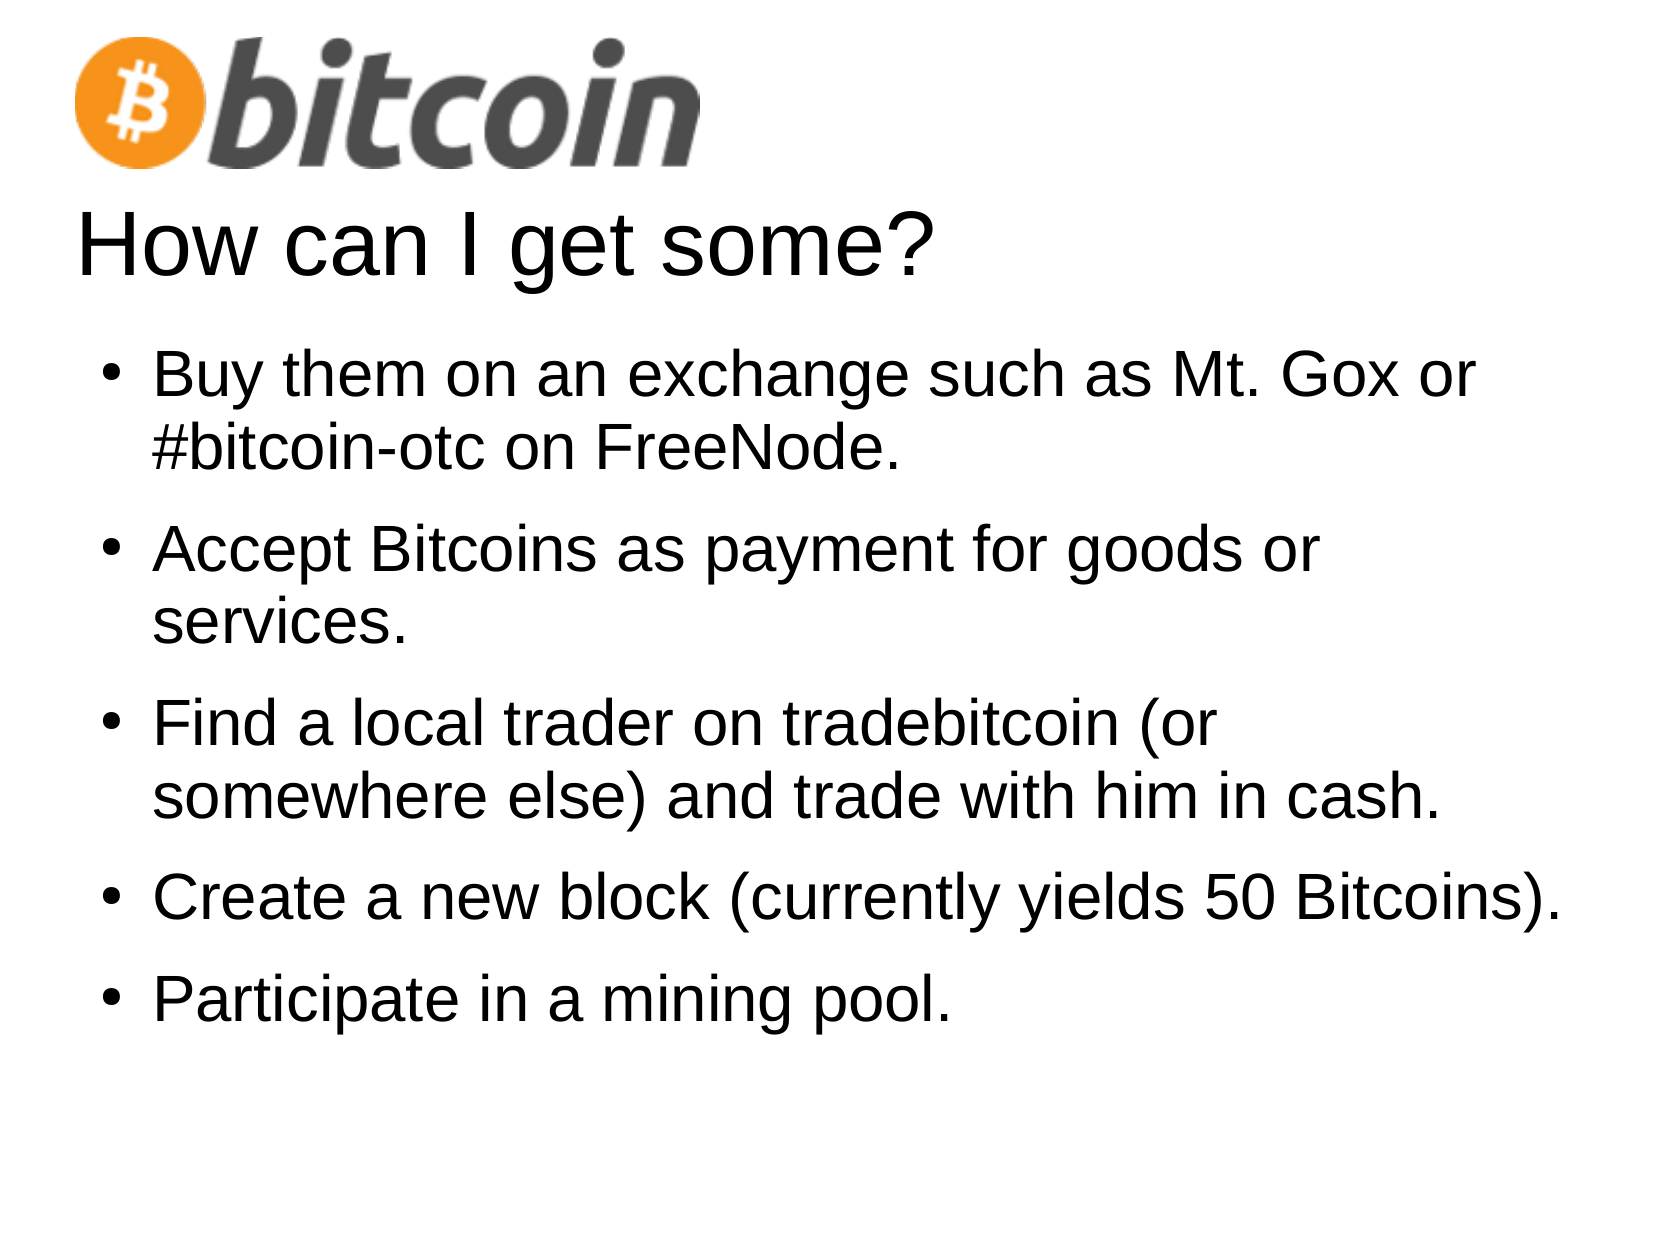

# How can I get some?
Buy them on an exchange such as Mt. Gox or #bitcoin-otc on FreeNode.
Accept Bitcoins as payment for goods or services.
Find a local trader on tradebitcoin (or somewhere else) and trade with him in cash.
Create a new block (currently yields 50 Bitcoins).
Participate in a mining pool.